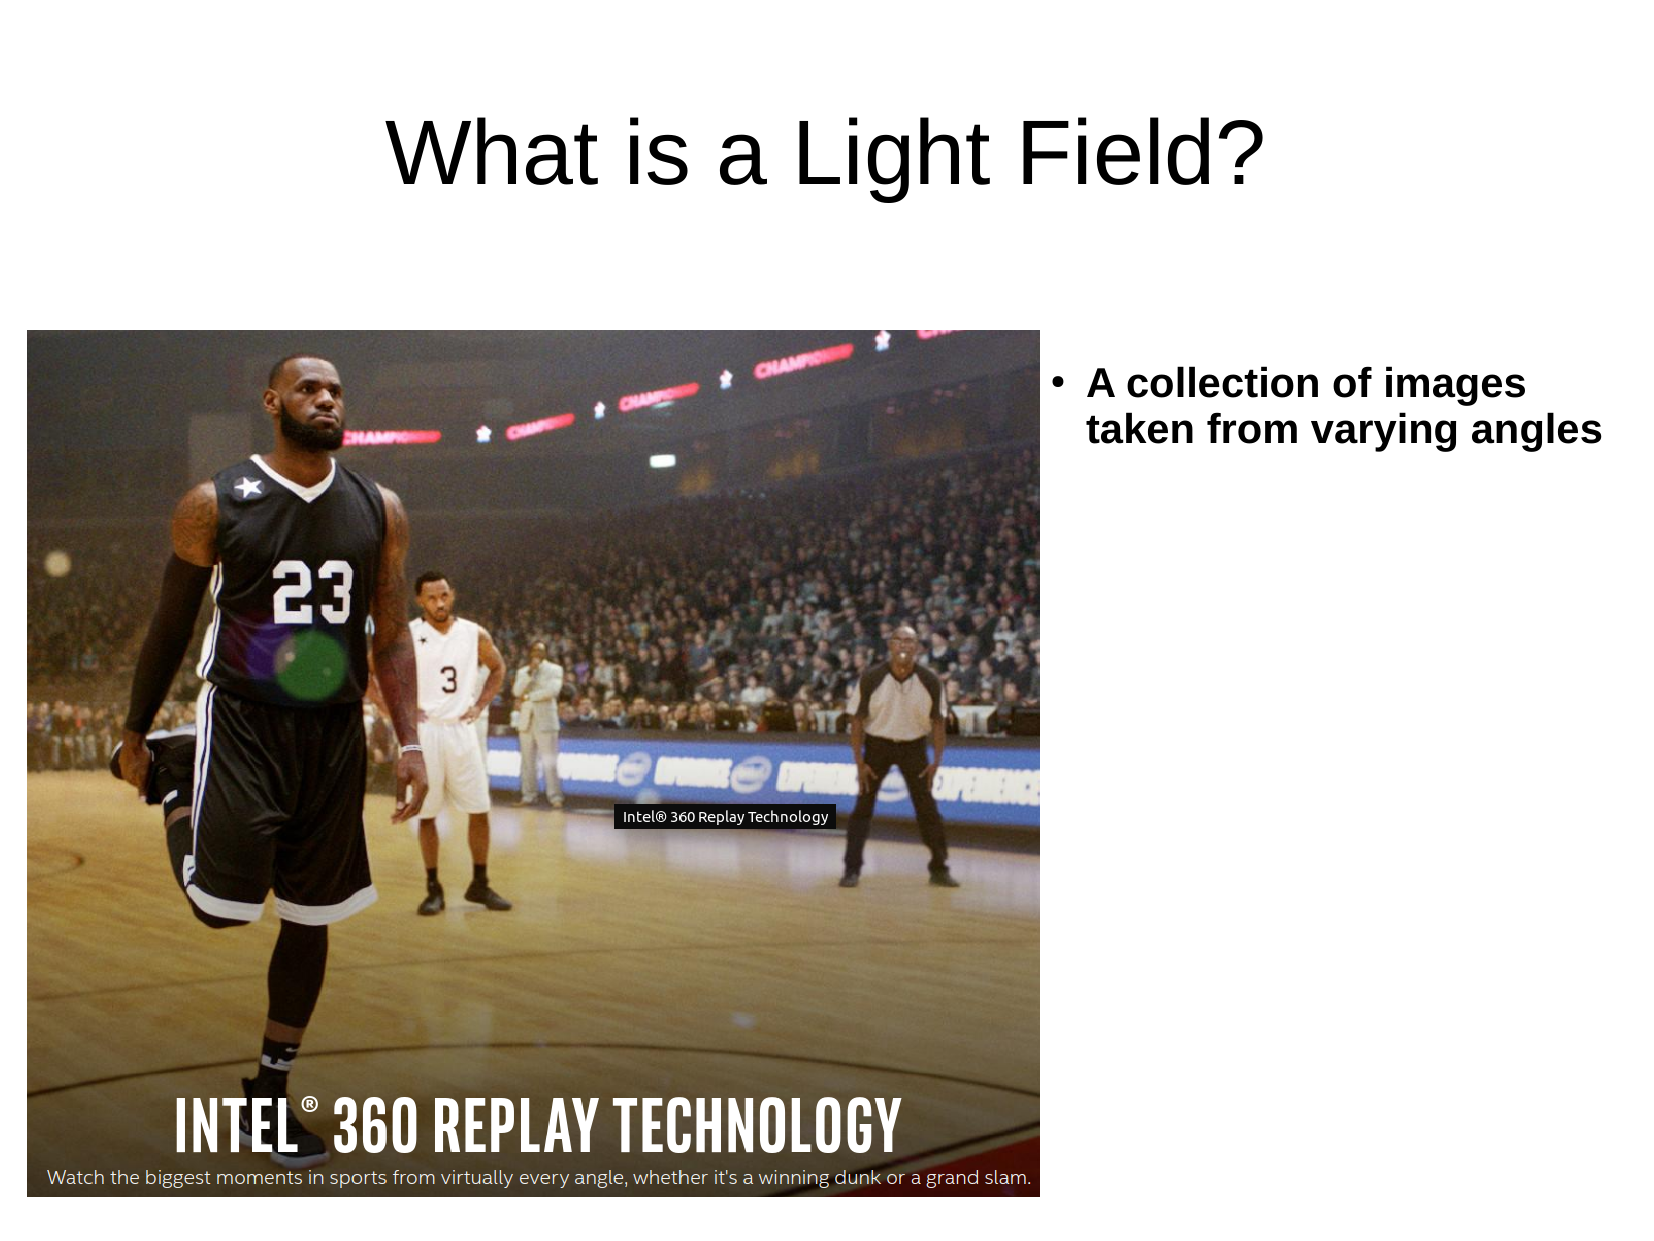

# What is a Light Field?
A collection of images
taken from varying angles